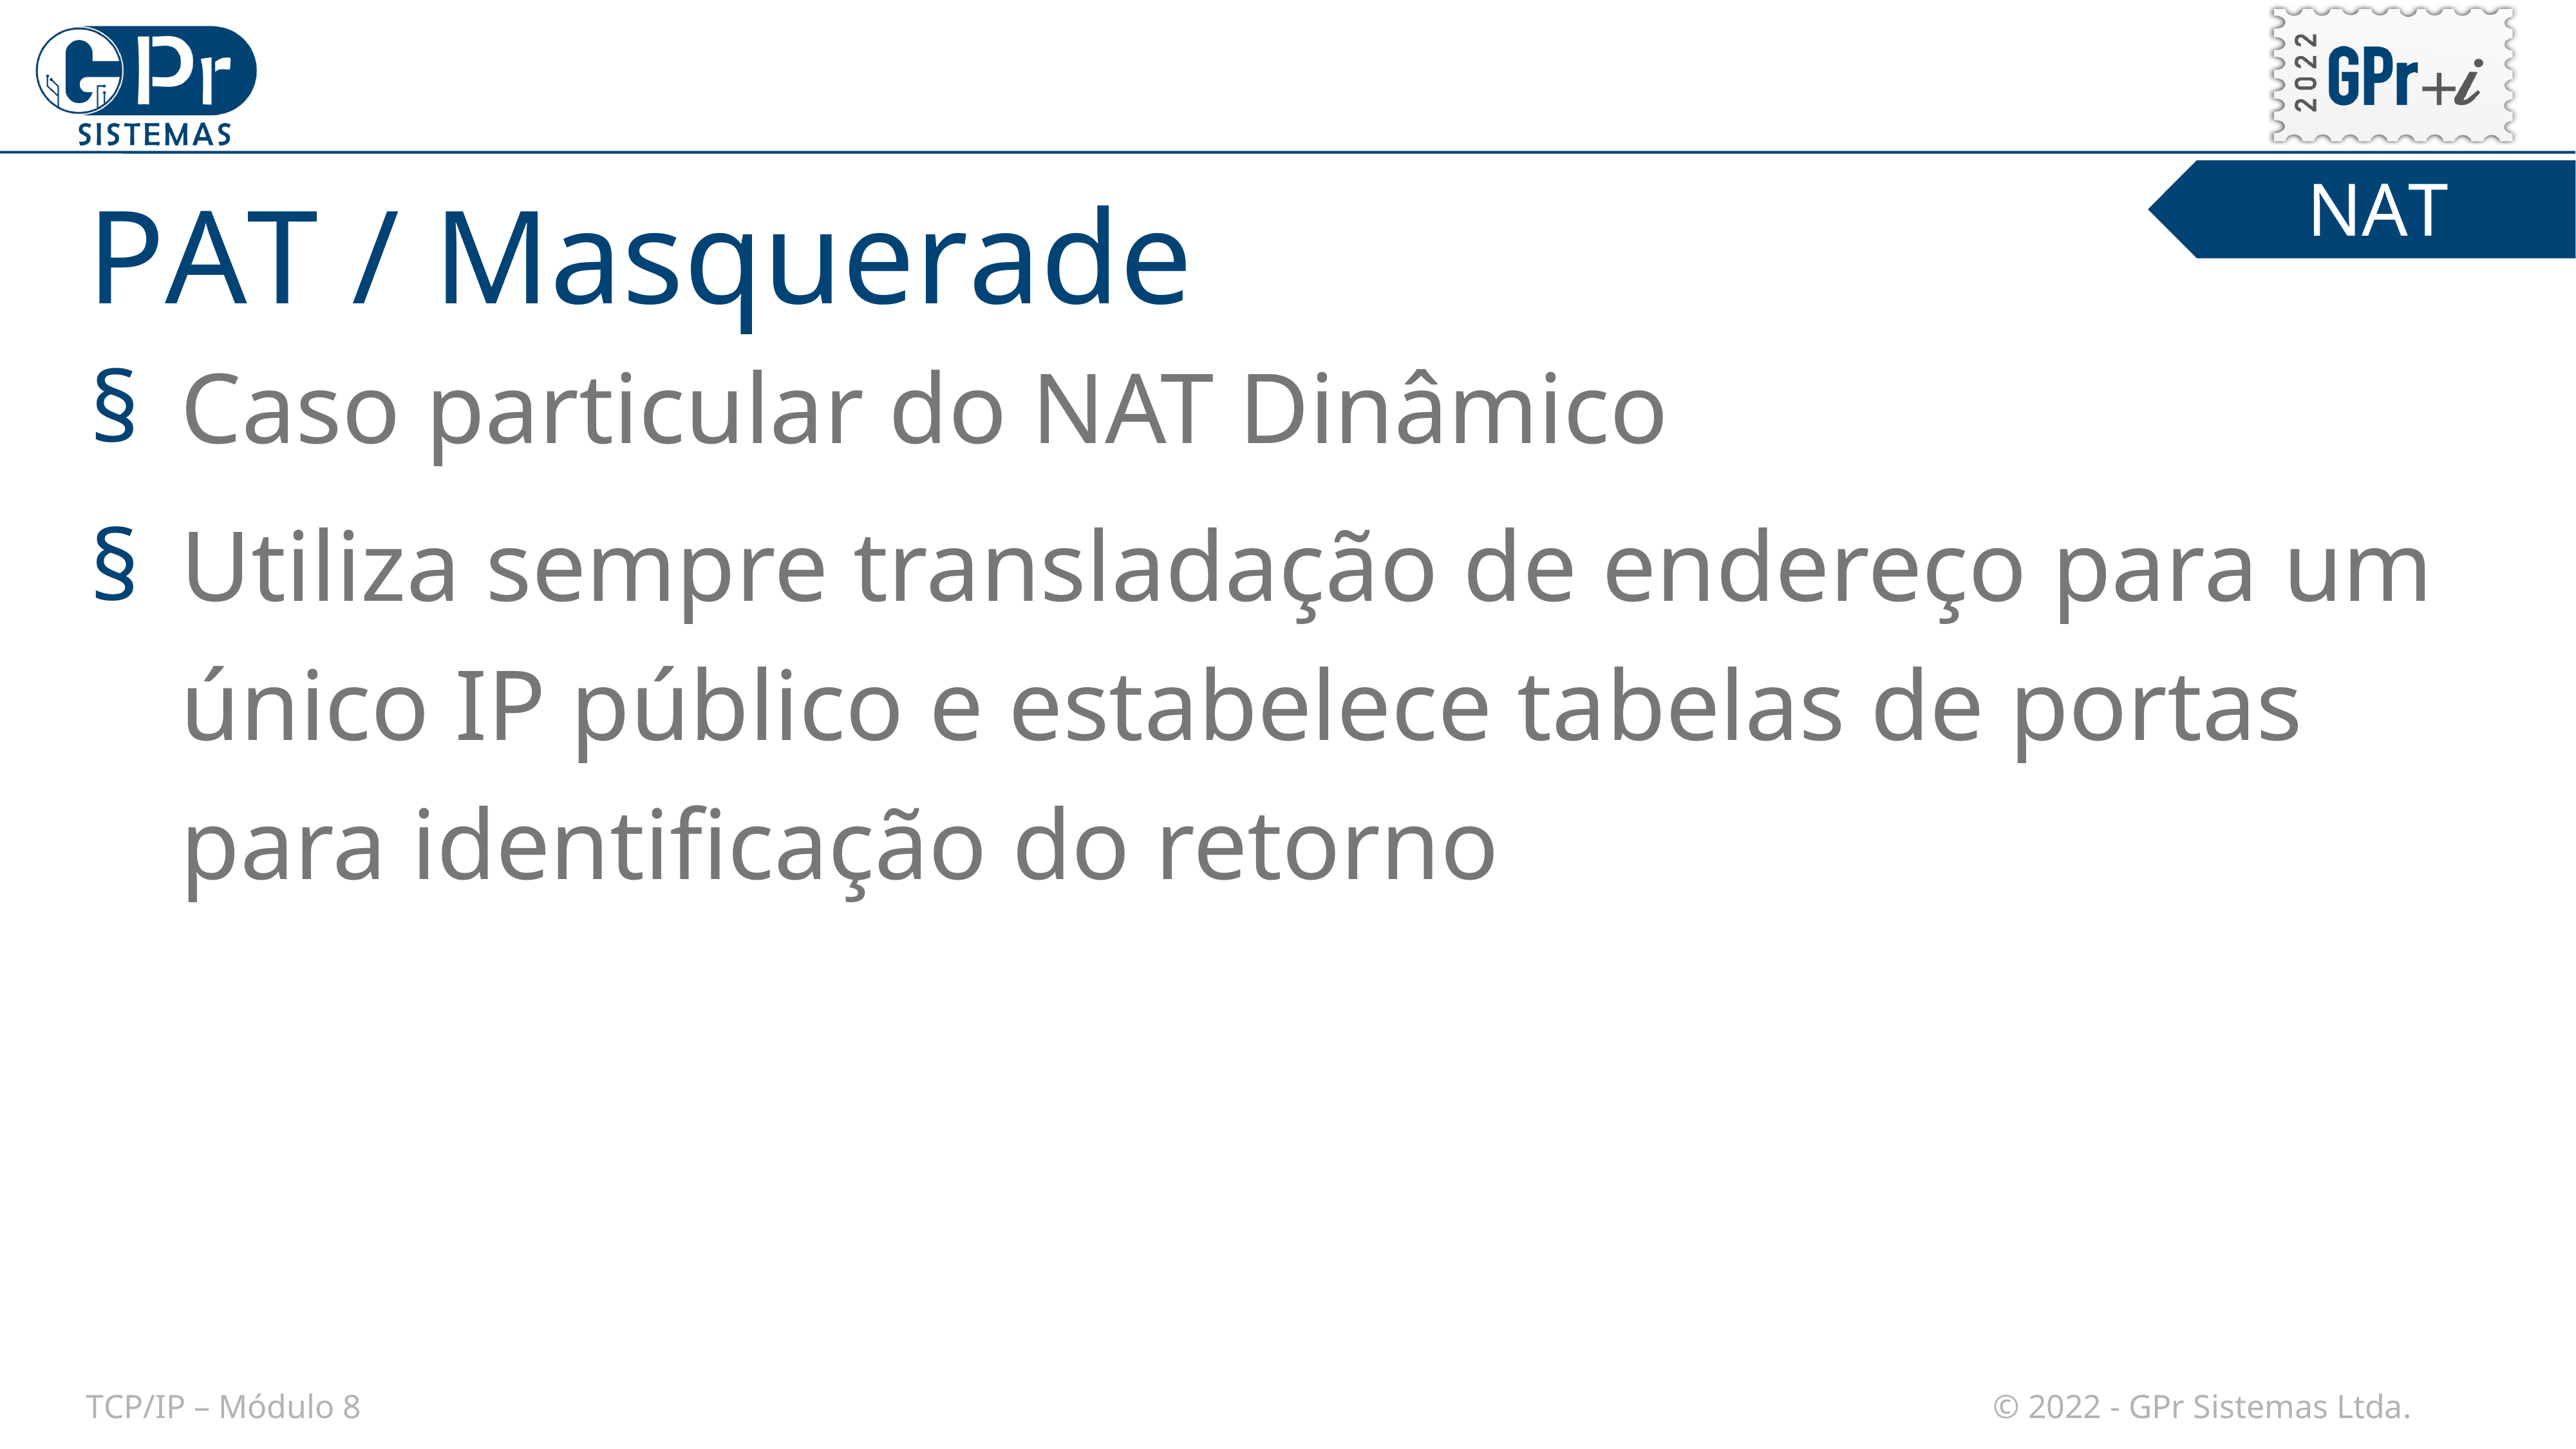

NAT
PAT / Masquerade
# Caso particular do NAT Dinâmico
Utiliza sempre transladação de endereço para um único IP público e estabelece tabelas de portas para identificação do retorno